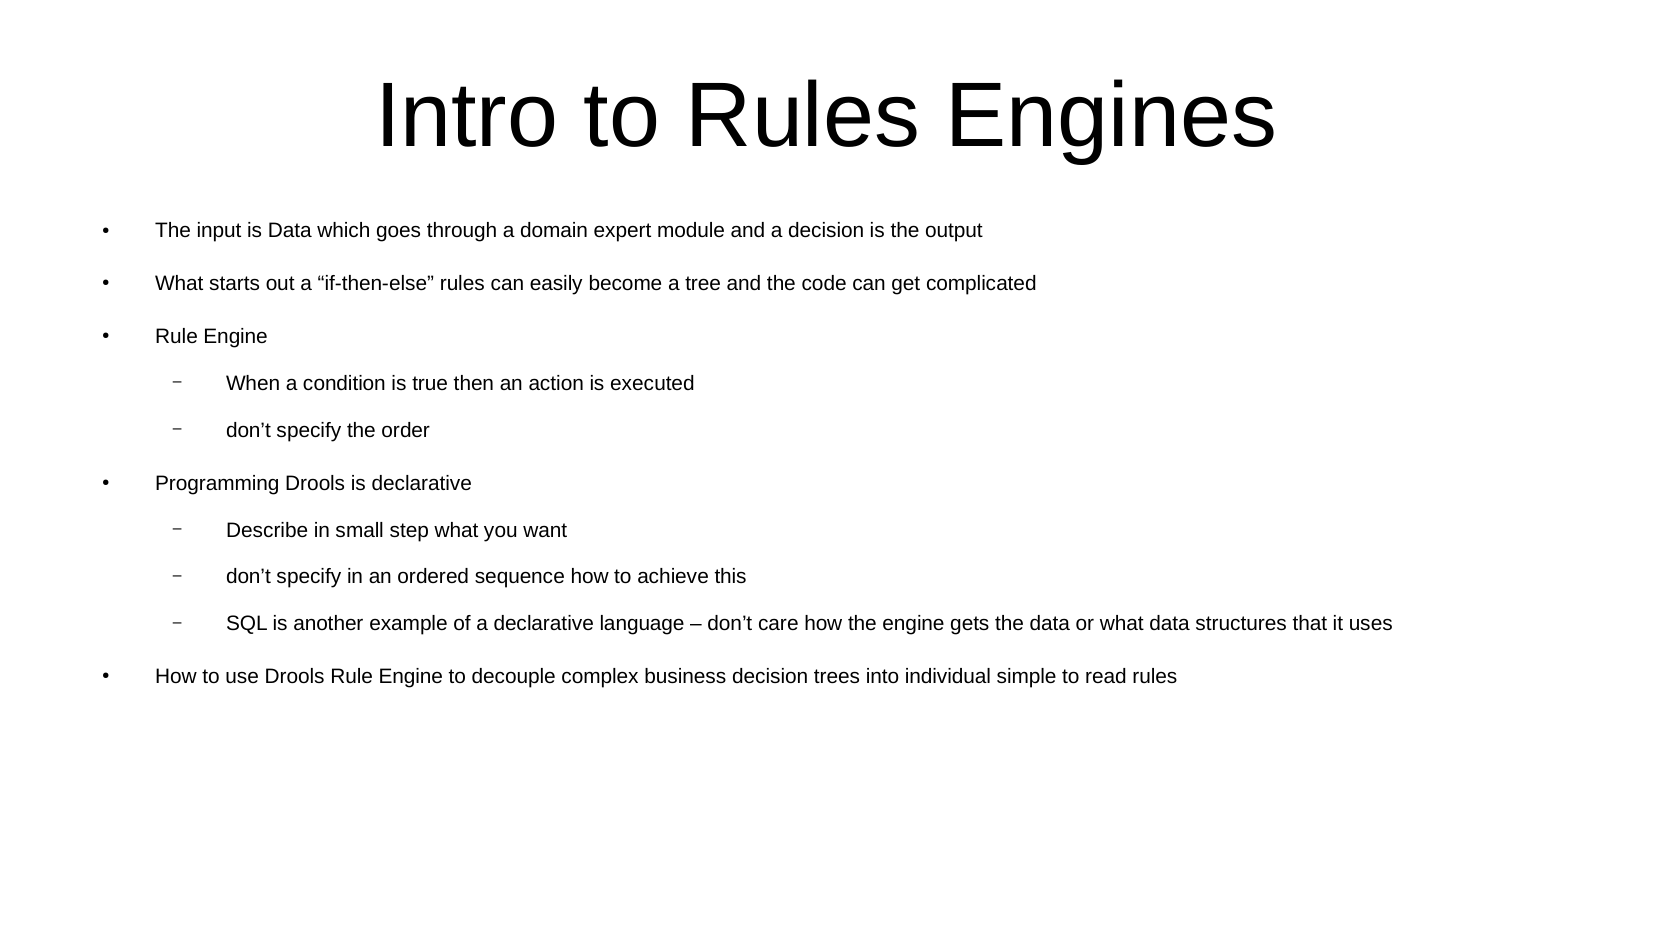

# Intro to Rules Engines
The input is Data which goes through a domain expert module and a decision is the output
What starts out a “if-then-else” rules can easily become a tree and the code can get complicated
Rule Engine
When a condition is true then an action is executed
don’t specify the order
Programming Drools is declarative
Describe in small step what you want
don’t specify in an ordered sequence how to achieve this
SQL is another example of a declarative language – don’t care how the engine gets the data or what data structures that it uses
How to use Drools Rule Engine to decouple complex business decision trees into individual simple to read rules